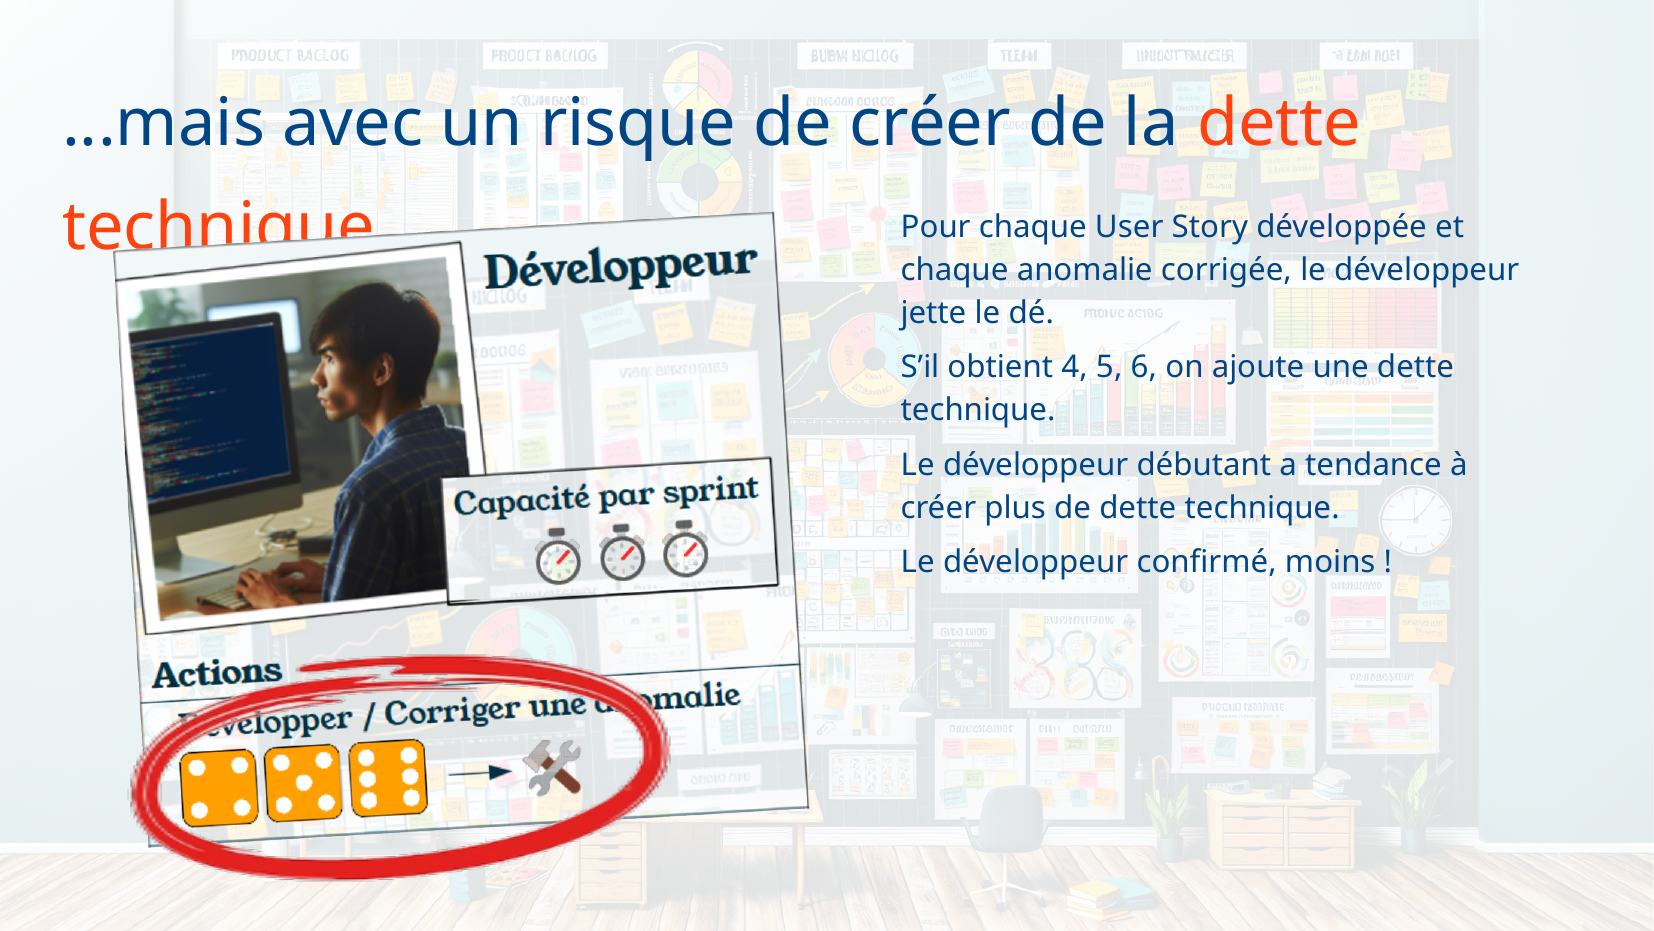

...mais avec un risque de créer de la dette technique
Pour chaque User Story développée et chaque anomalie corrigée, le développeur jette le dé.
S’il obtient 4, 5, 6, on ajoute une dette technique.
Le développeur débutant a tendance à créer plus de dette technique.
Le développeur confirmé, moins !